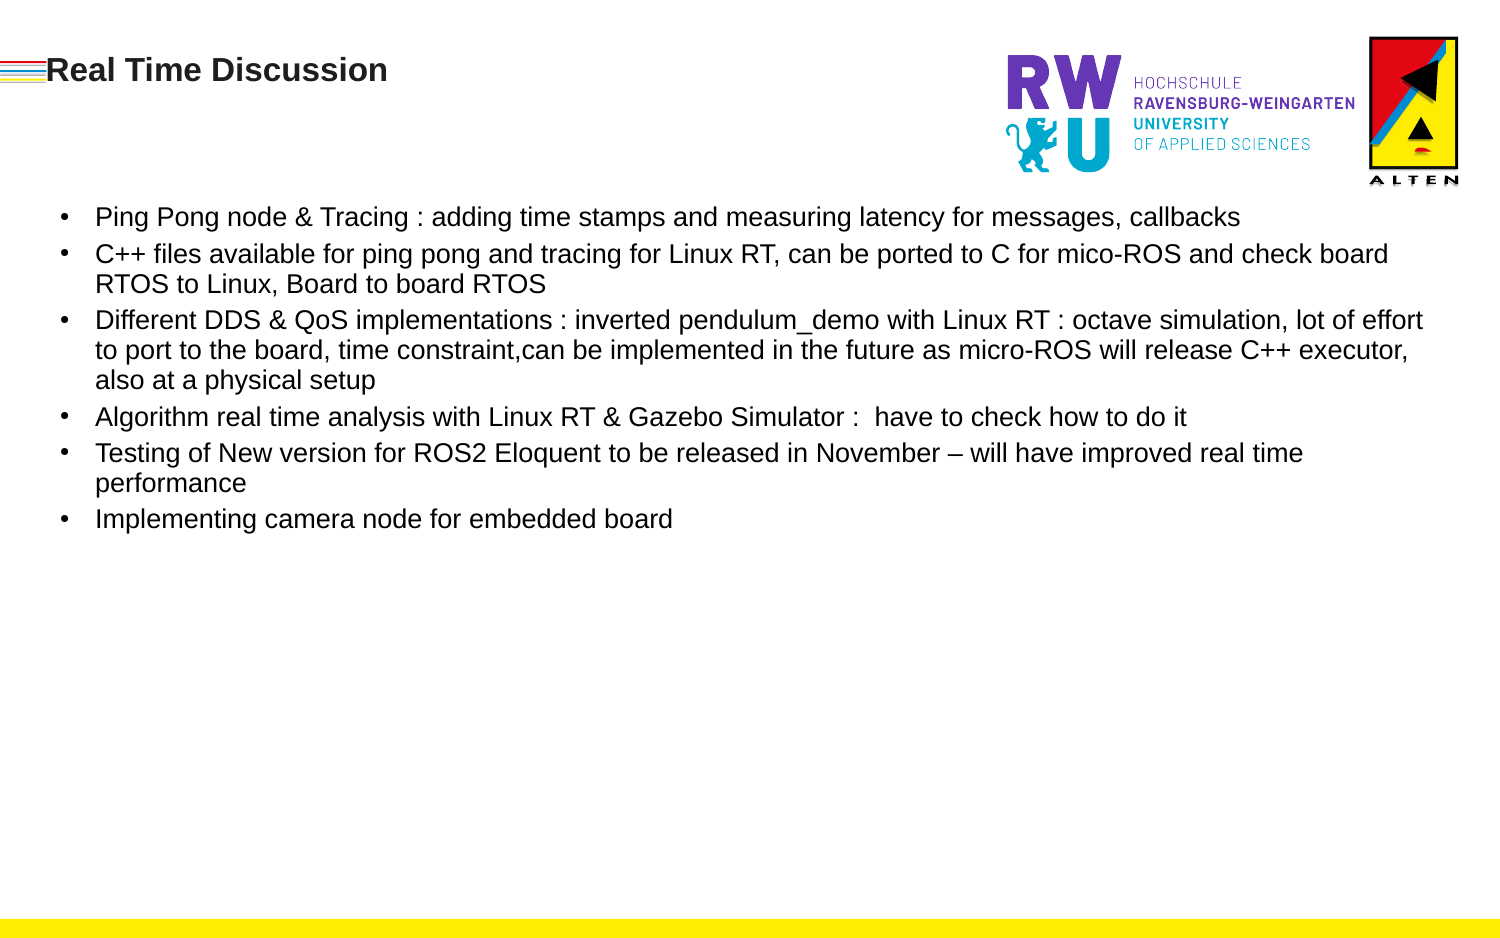

# Real Time Discussion
Ping Pong node & Tracing : adding time stamps and measuring latency for messages, callbacks
C++ files available for ping pong and tracing for Linux RT, can be ported to C for mico-ROS and check board RTOS to Linux, Board to board RTOS
Different DDS & QoS implementations : inverted pendulum_demo with Linux RT : octave simulation, lot of effort to port to the board, time constraint,can be implemented in the future as micro-ROS will release C++ executor, also at a physical setup
Algorithm real time analysis with Linux RT & Gazebo Simulator : have to check how to do it
Testing of New version for ROS2 Eloquent to be released in November – will have improved real time performance
Implementing camera node for embedded board